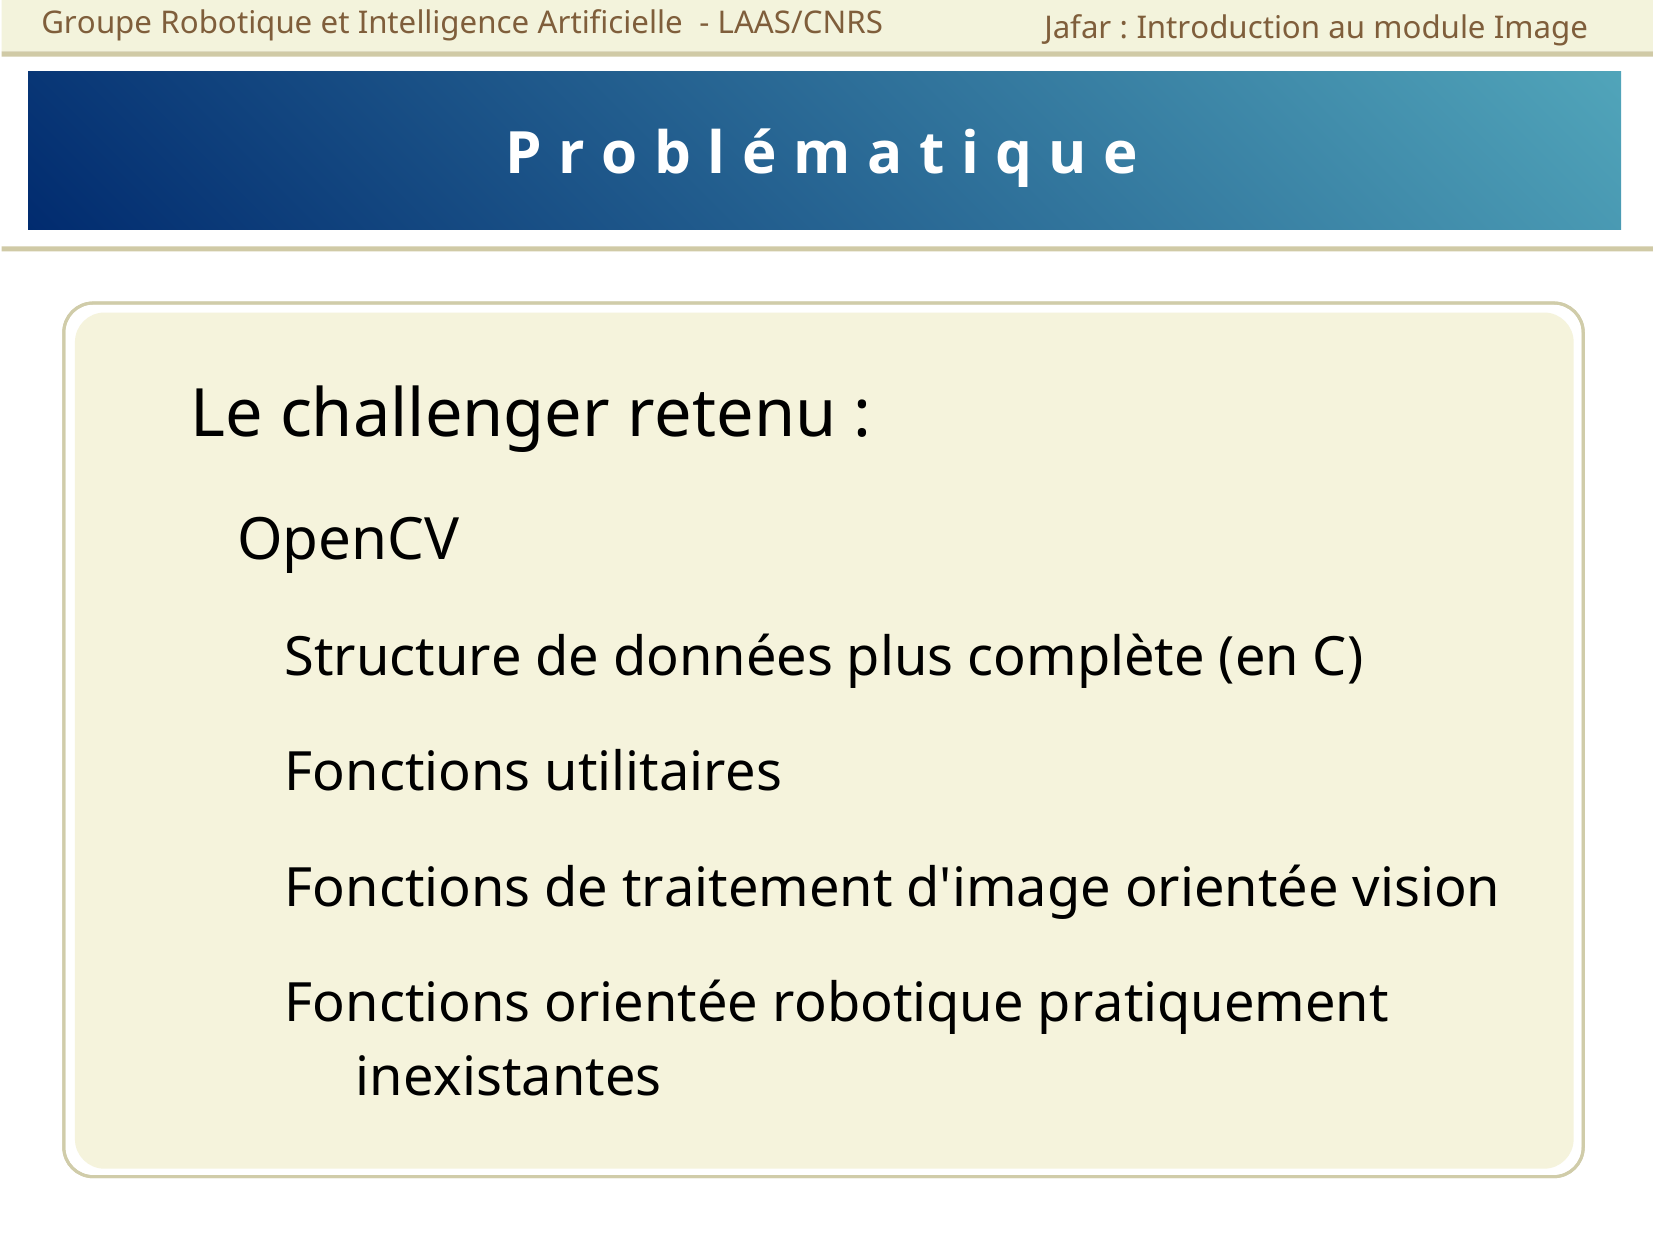

# Problématique
Le challenger retenu :
OpenCV
Structure de données plus complète (en C)
Fonctions utilitaires
Fonctions de traitement d'image orientée vision
Fonctions orientée robotique pratiquement inexistantes